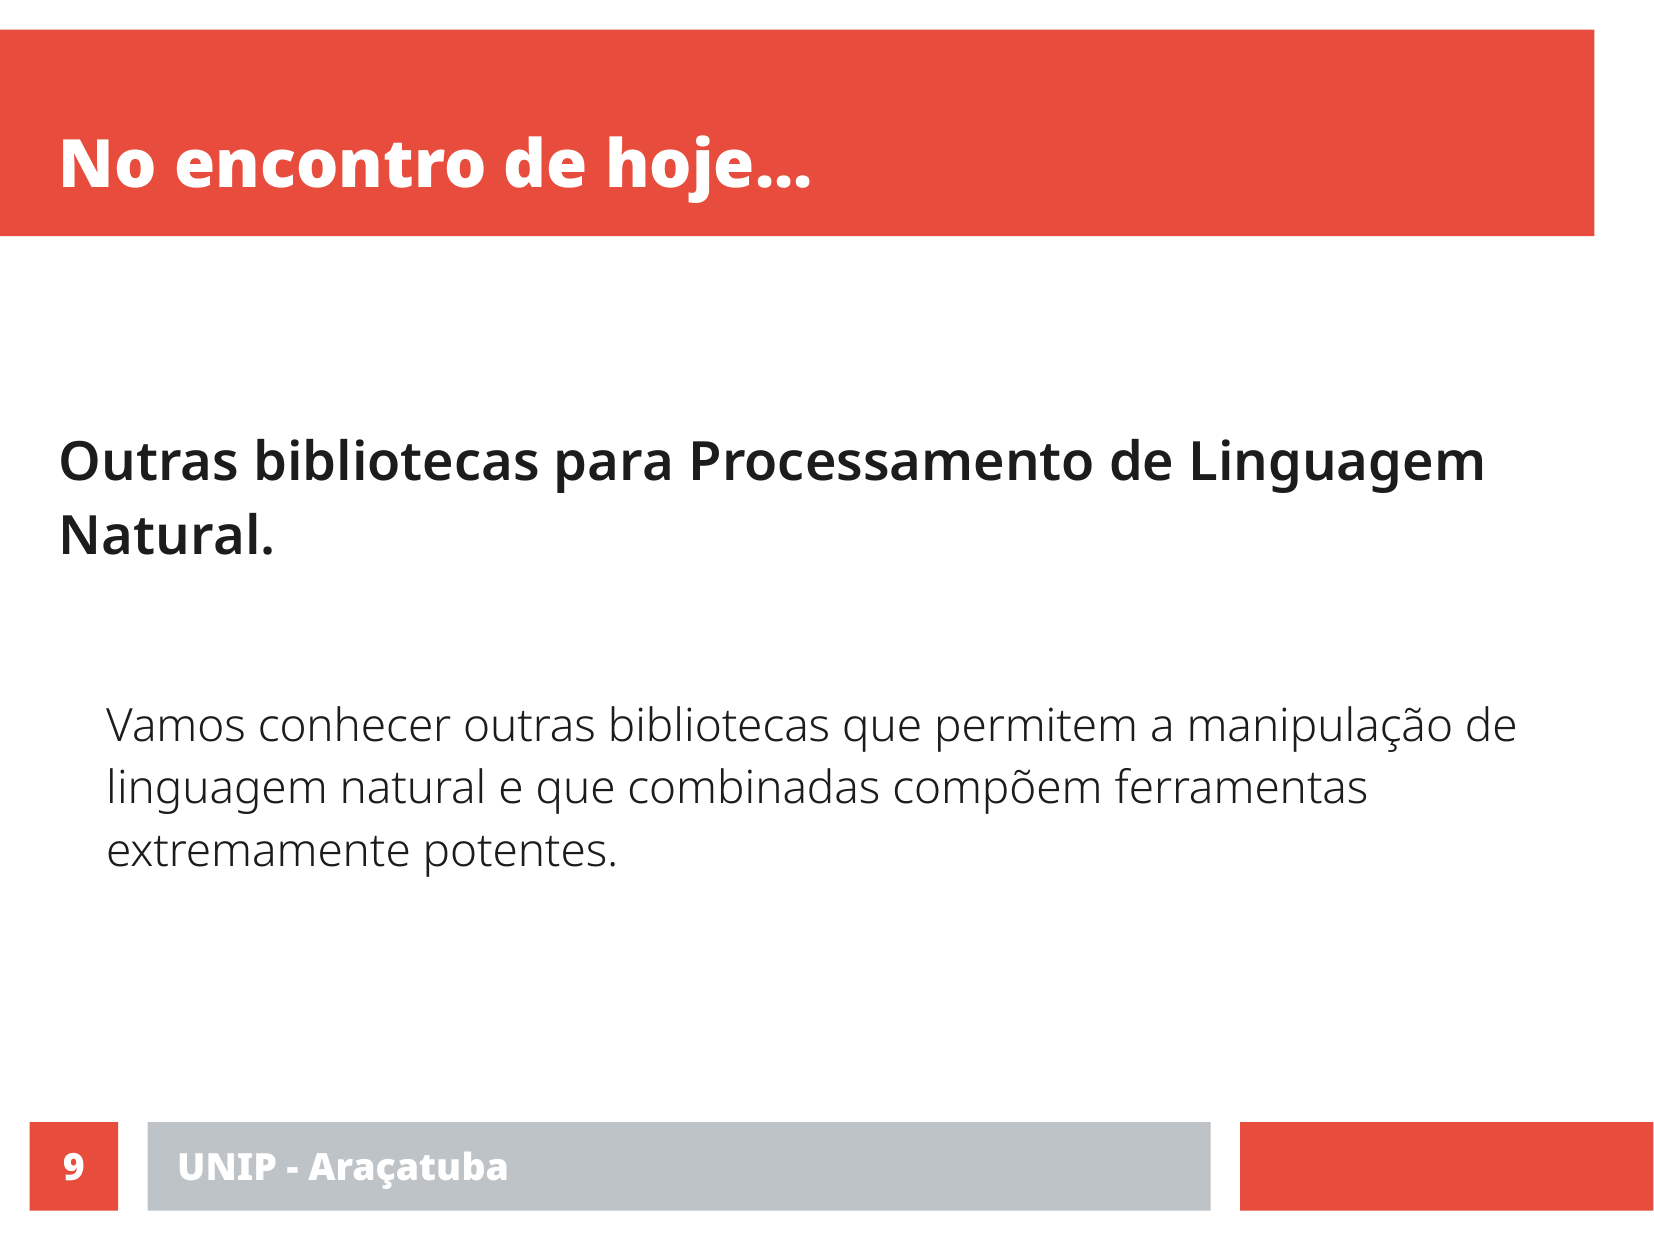

# No encontro de hoje...
Outras bibliotecas para Processamento de Linguagem Natural.
Vamos conhecer outras bibliotecas que permitem a manipulação de linguagem natural e que combinadas compõem ferramentas extremamente potentes.
9
UNIP - Araçatuba